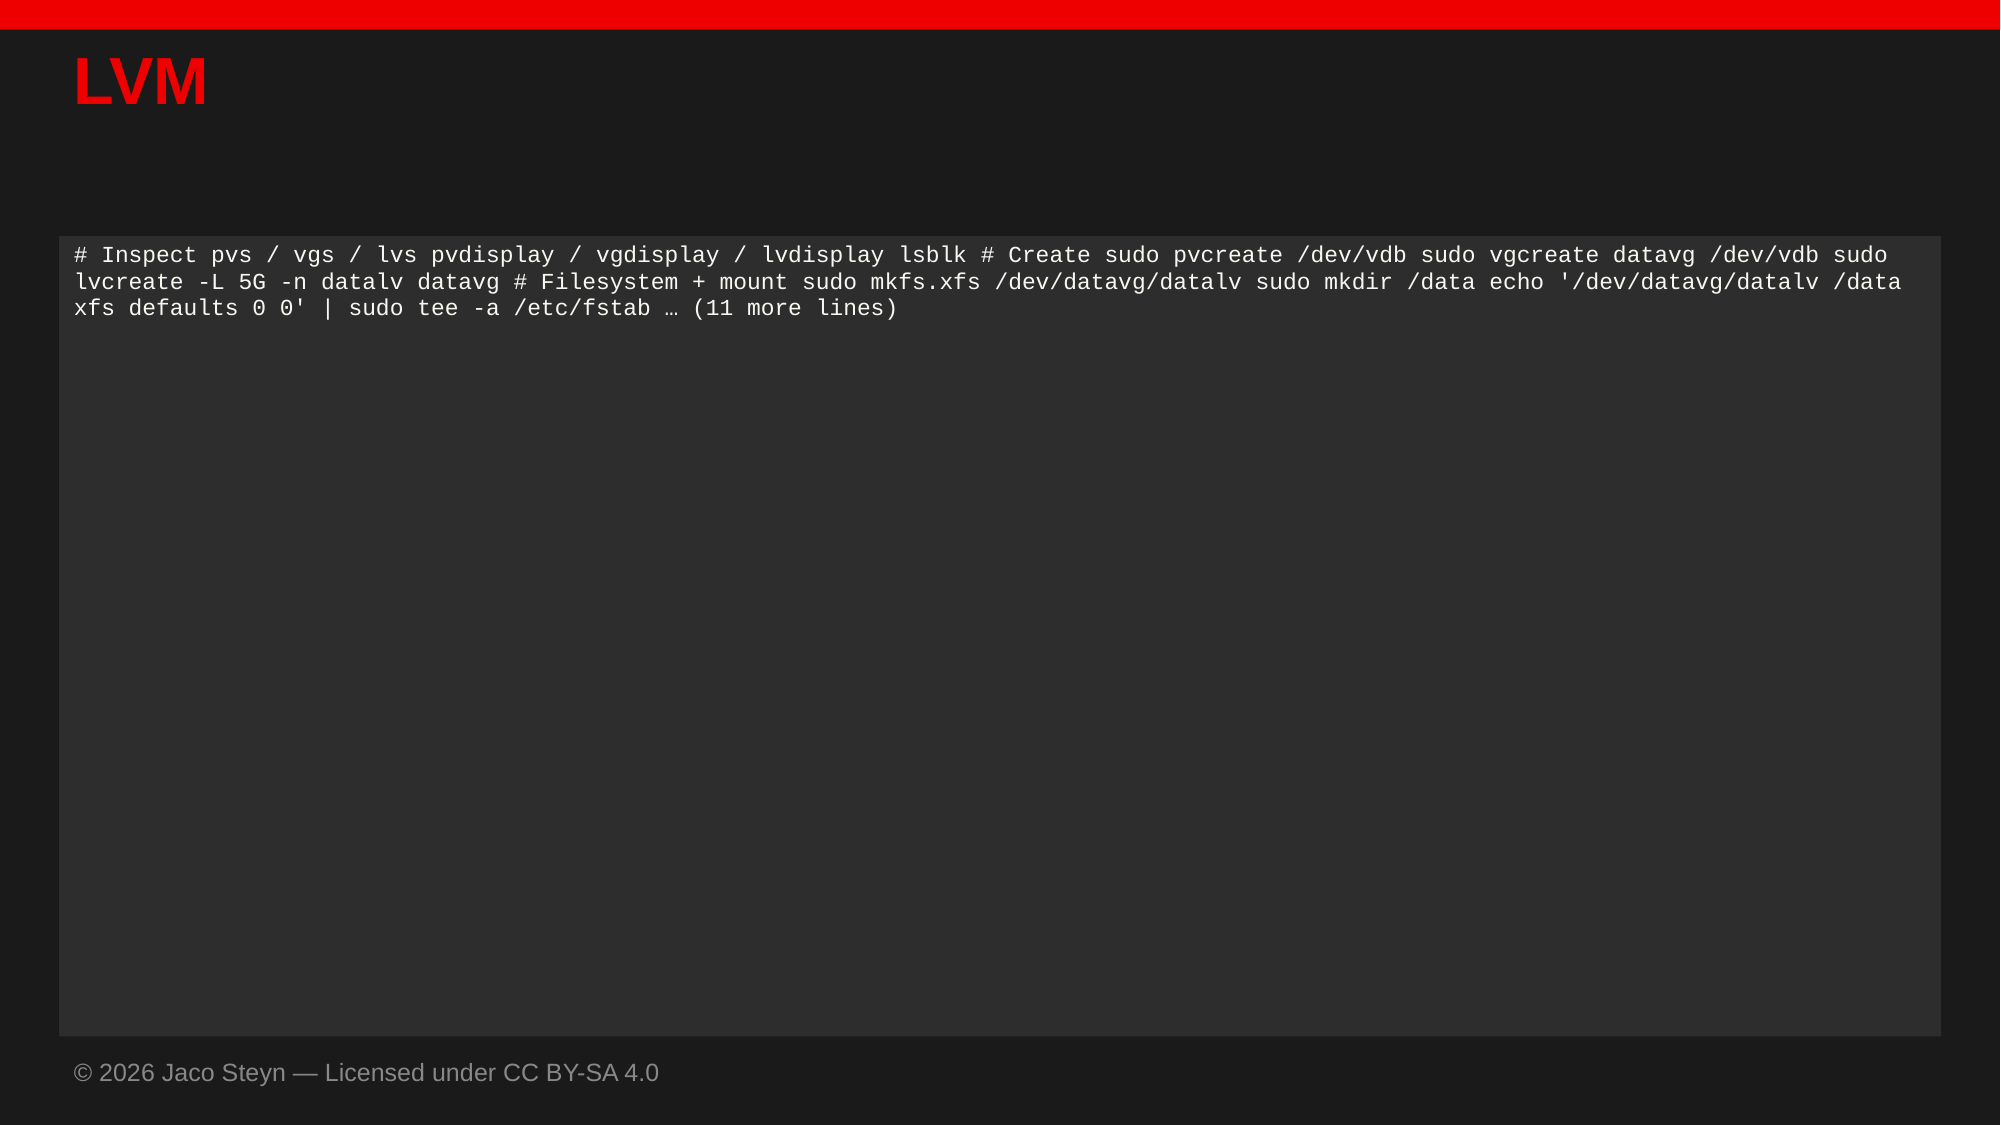

LVM
# Inspect pvs / vgs / lvs pvdisplay / vgdisplay / lvdisplay lsblk # Create sudo pvcreate /dev/vdb sudo vgcreate datavg /dev/vdb sudo lvcreate -L 5G -n datalv datavg # Filesystem + mount sudo mkfs.xfs /dev/datavg/datalv sudo mkdir /data echo '/dev/datavg/datalv /data xfs defaults 0 0' | sudo tee -a /etc/fstab … (11 more lines)
© 2026 Jaco Steyn — Licensed under CC BY-SA 4.0